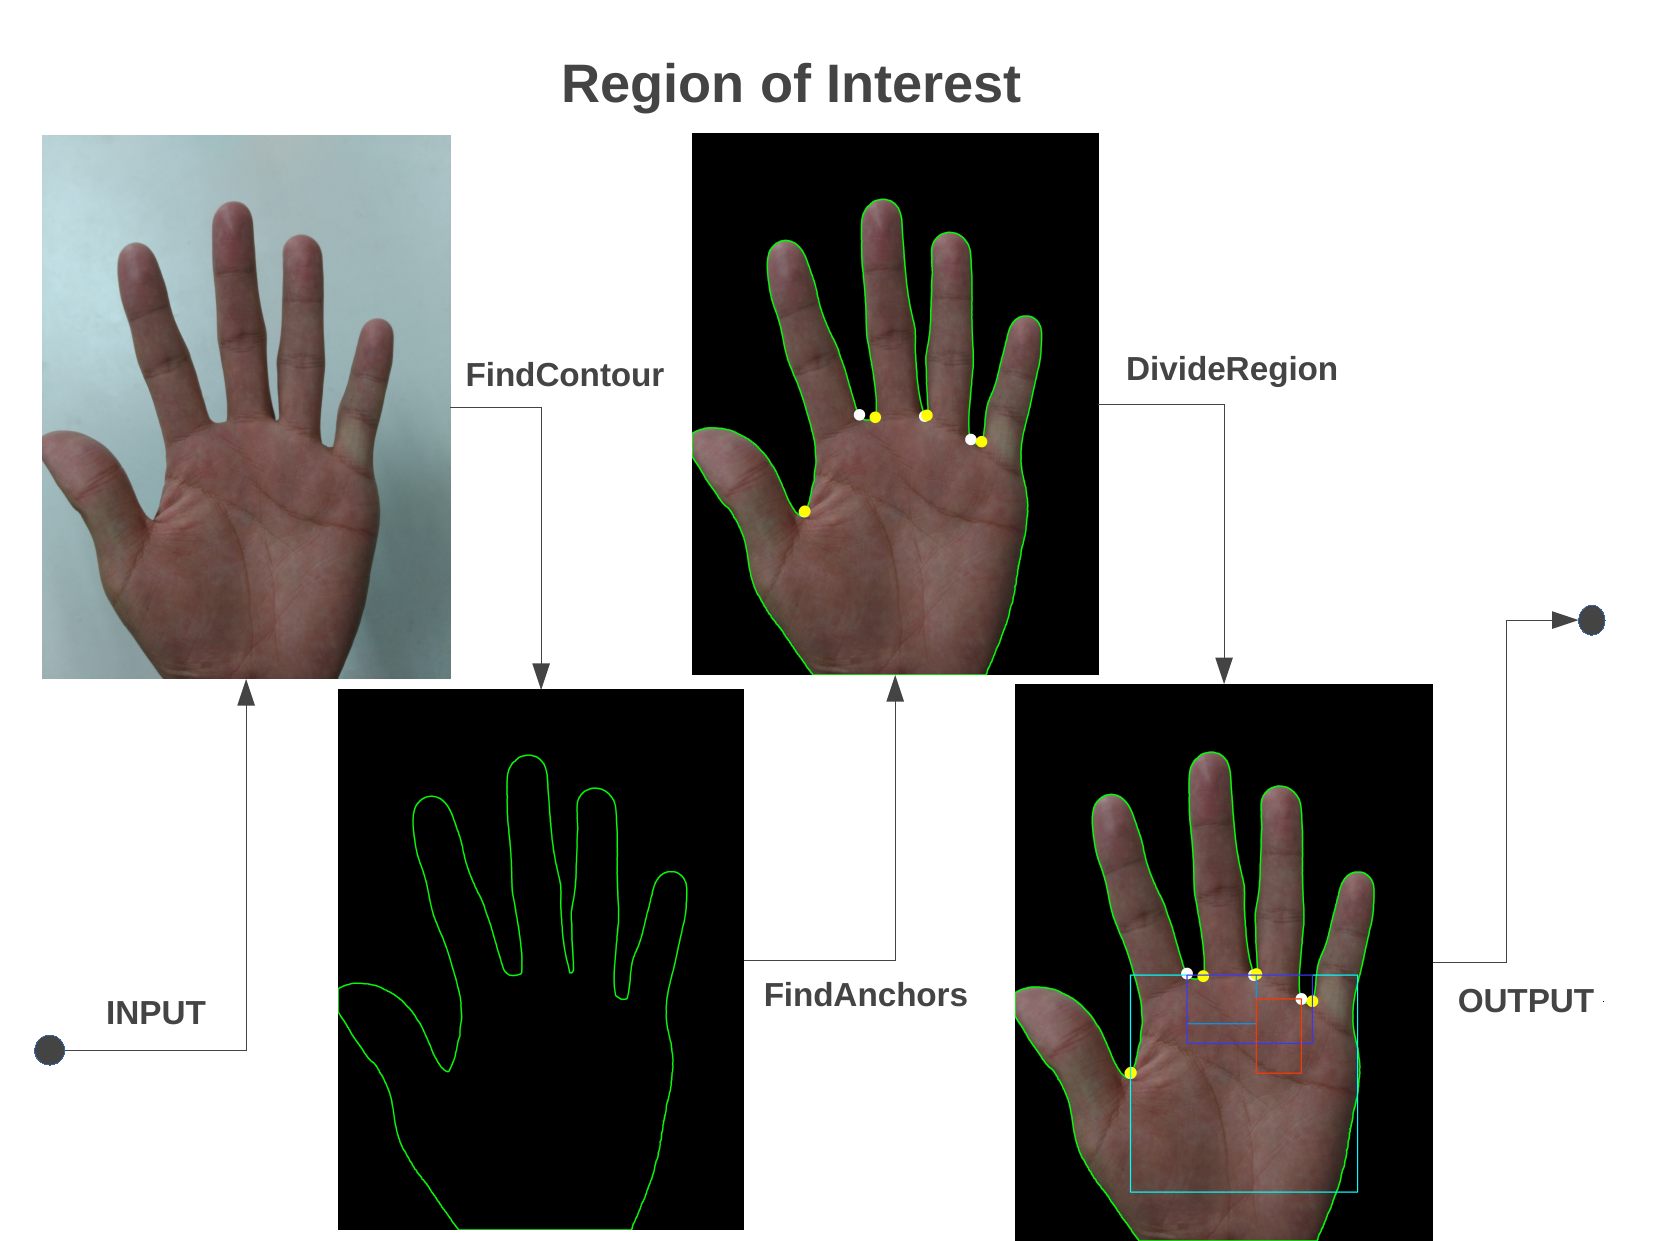

Region of Interest
DivideRegion
FindContour
FindAnchors
OUTPUT
INPUT